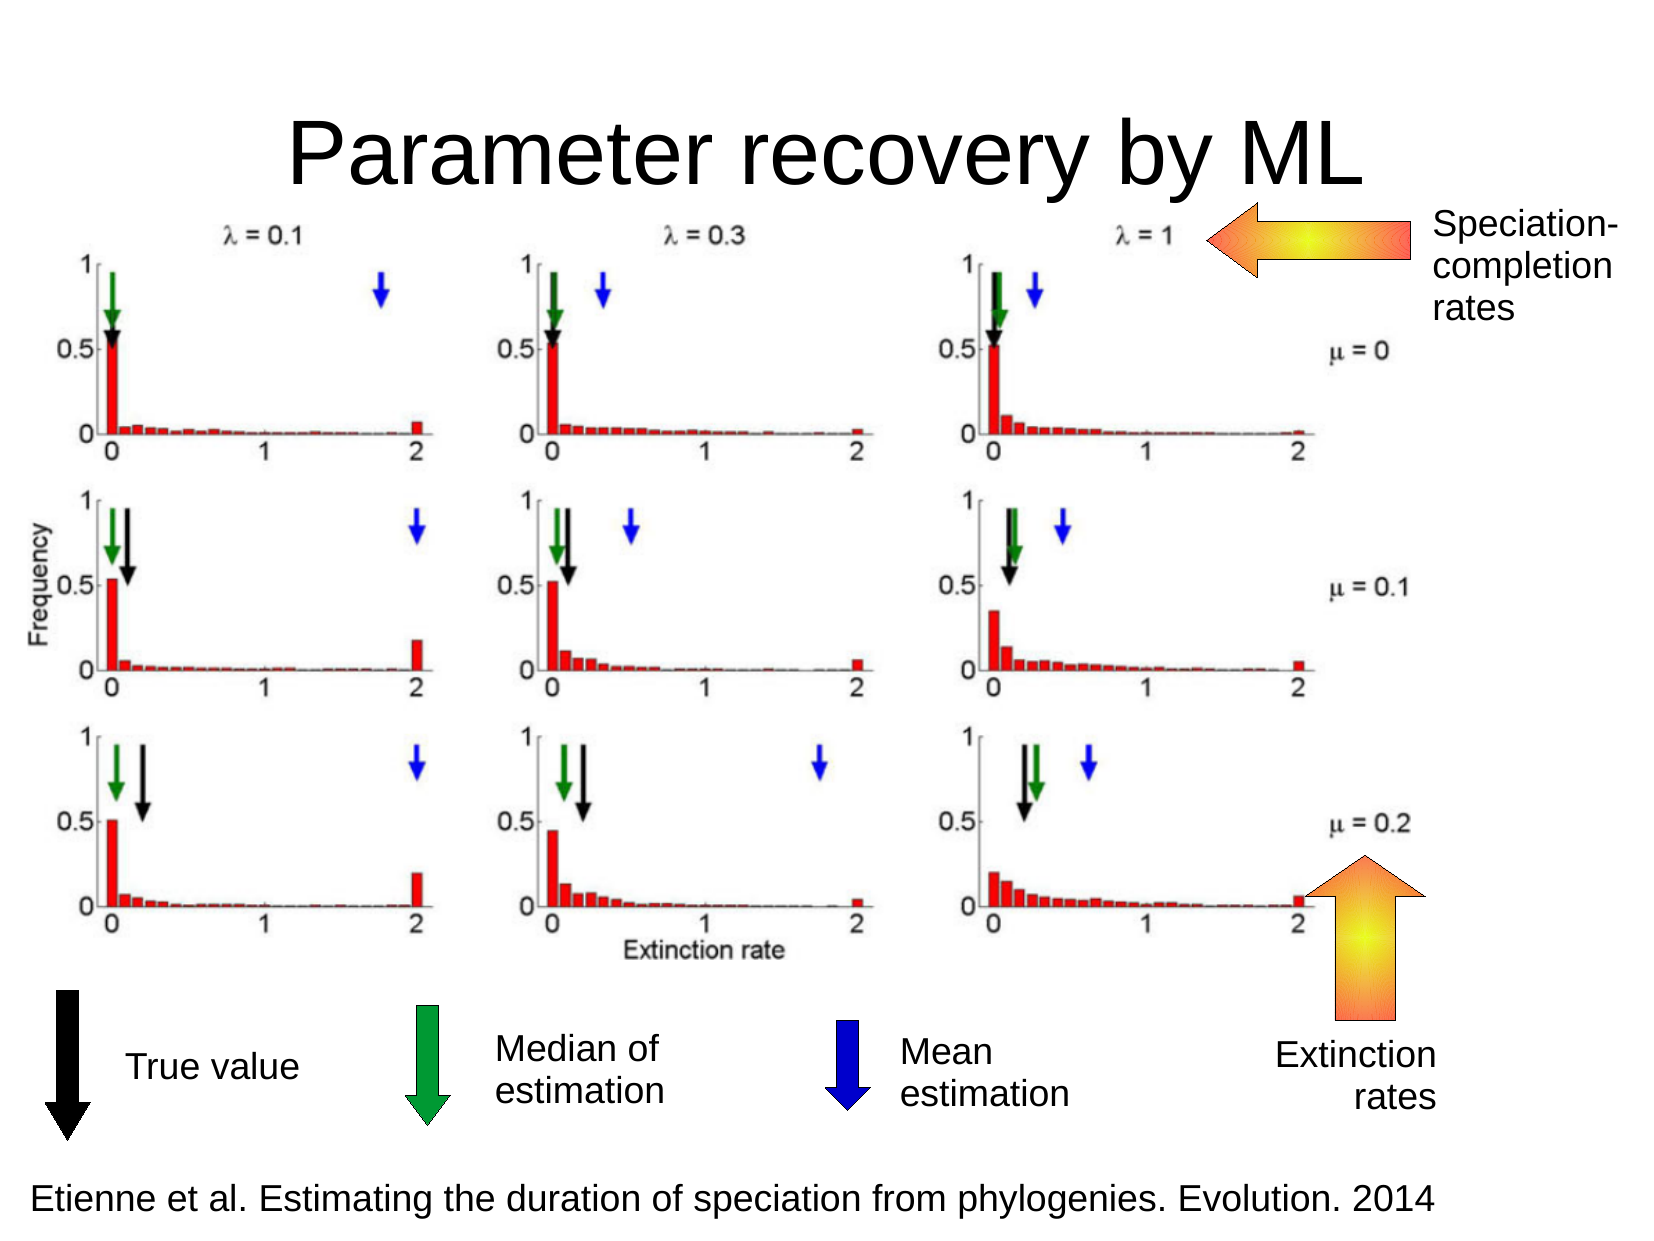

# Parameter recovery by ML
Speciation-completion rates
Median of estimation
Mean estimation
Extinction rates
True value
Etienne et al. Estimating the duration of speciation from phylogenies. Evolution. 2014